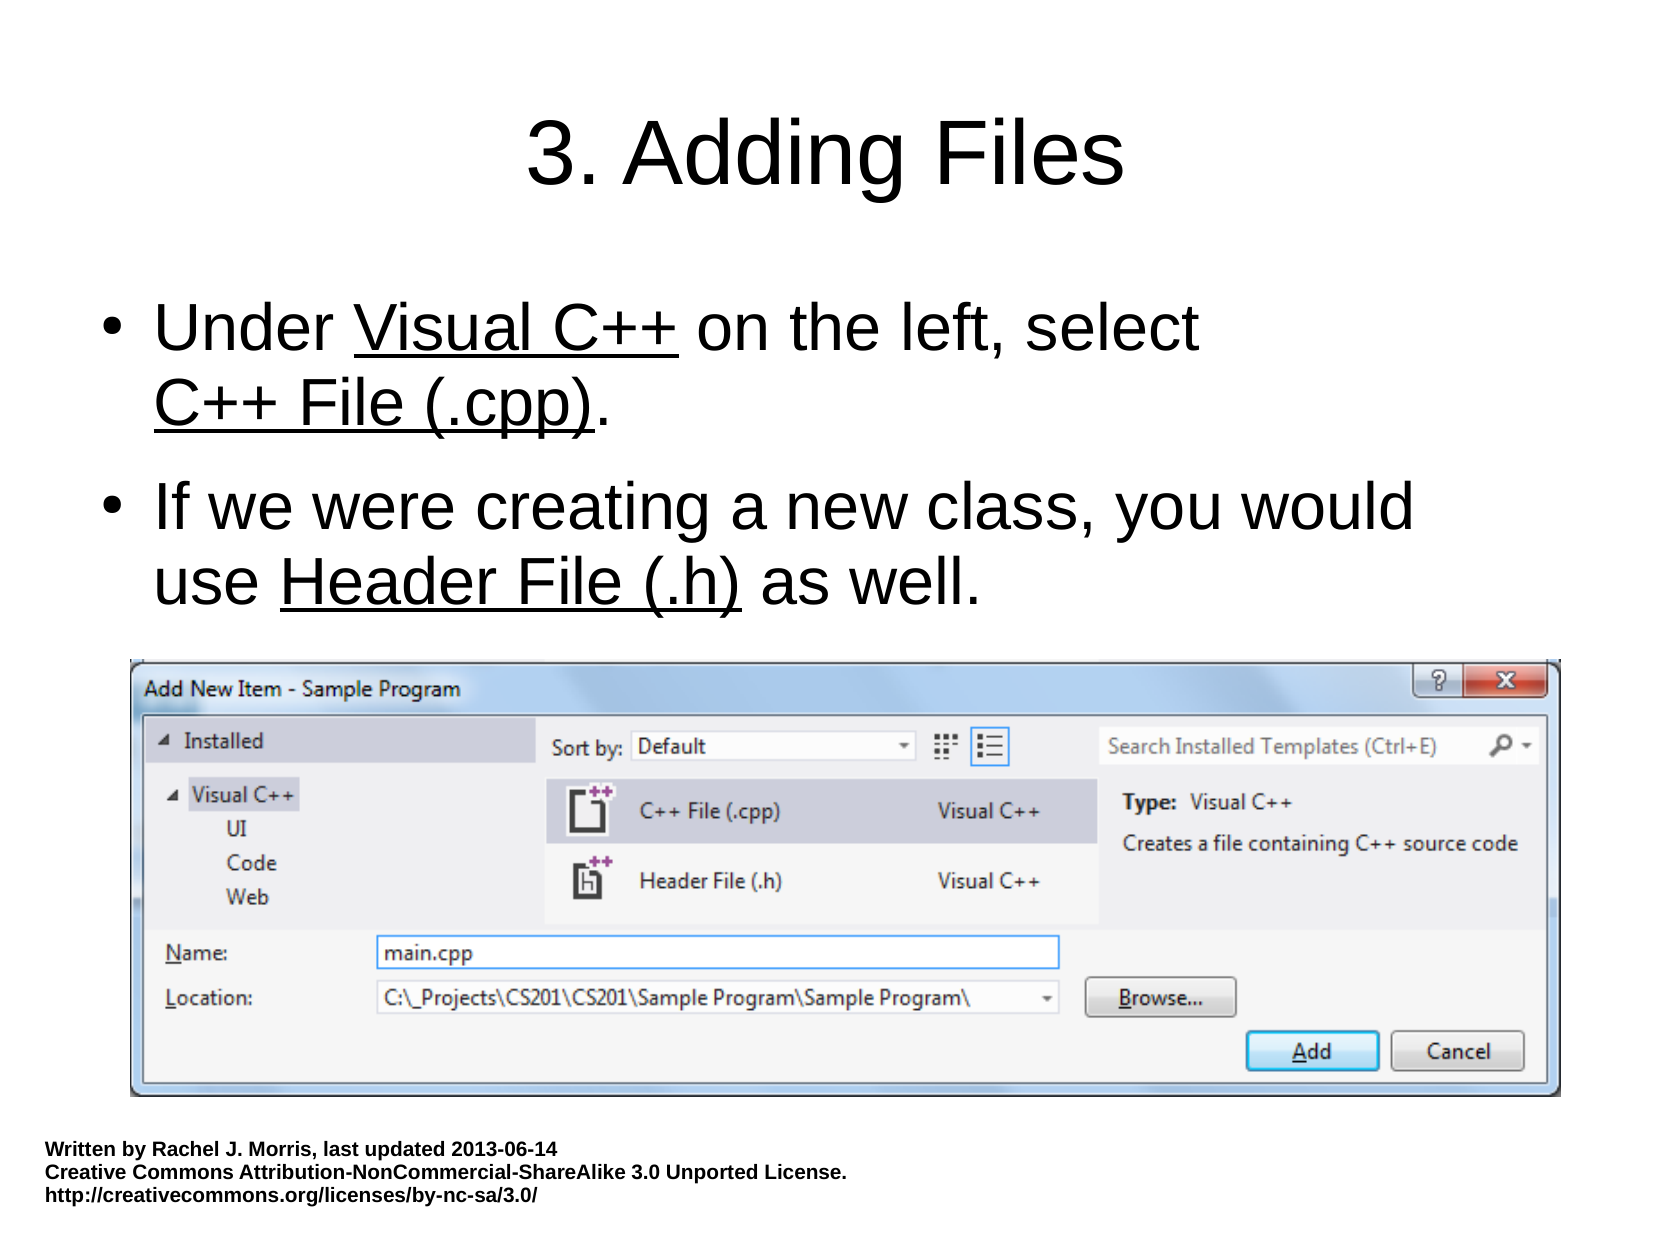

# 3. Adding Files
Under Visual C++ on the left, select
C++ File (.cpp).
If we were creating a new class, you would use Header File (.h) as well.